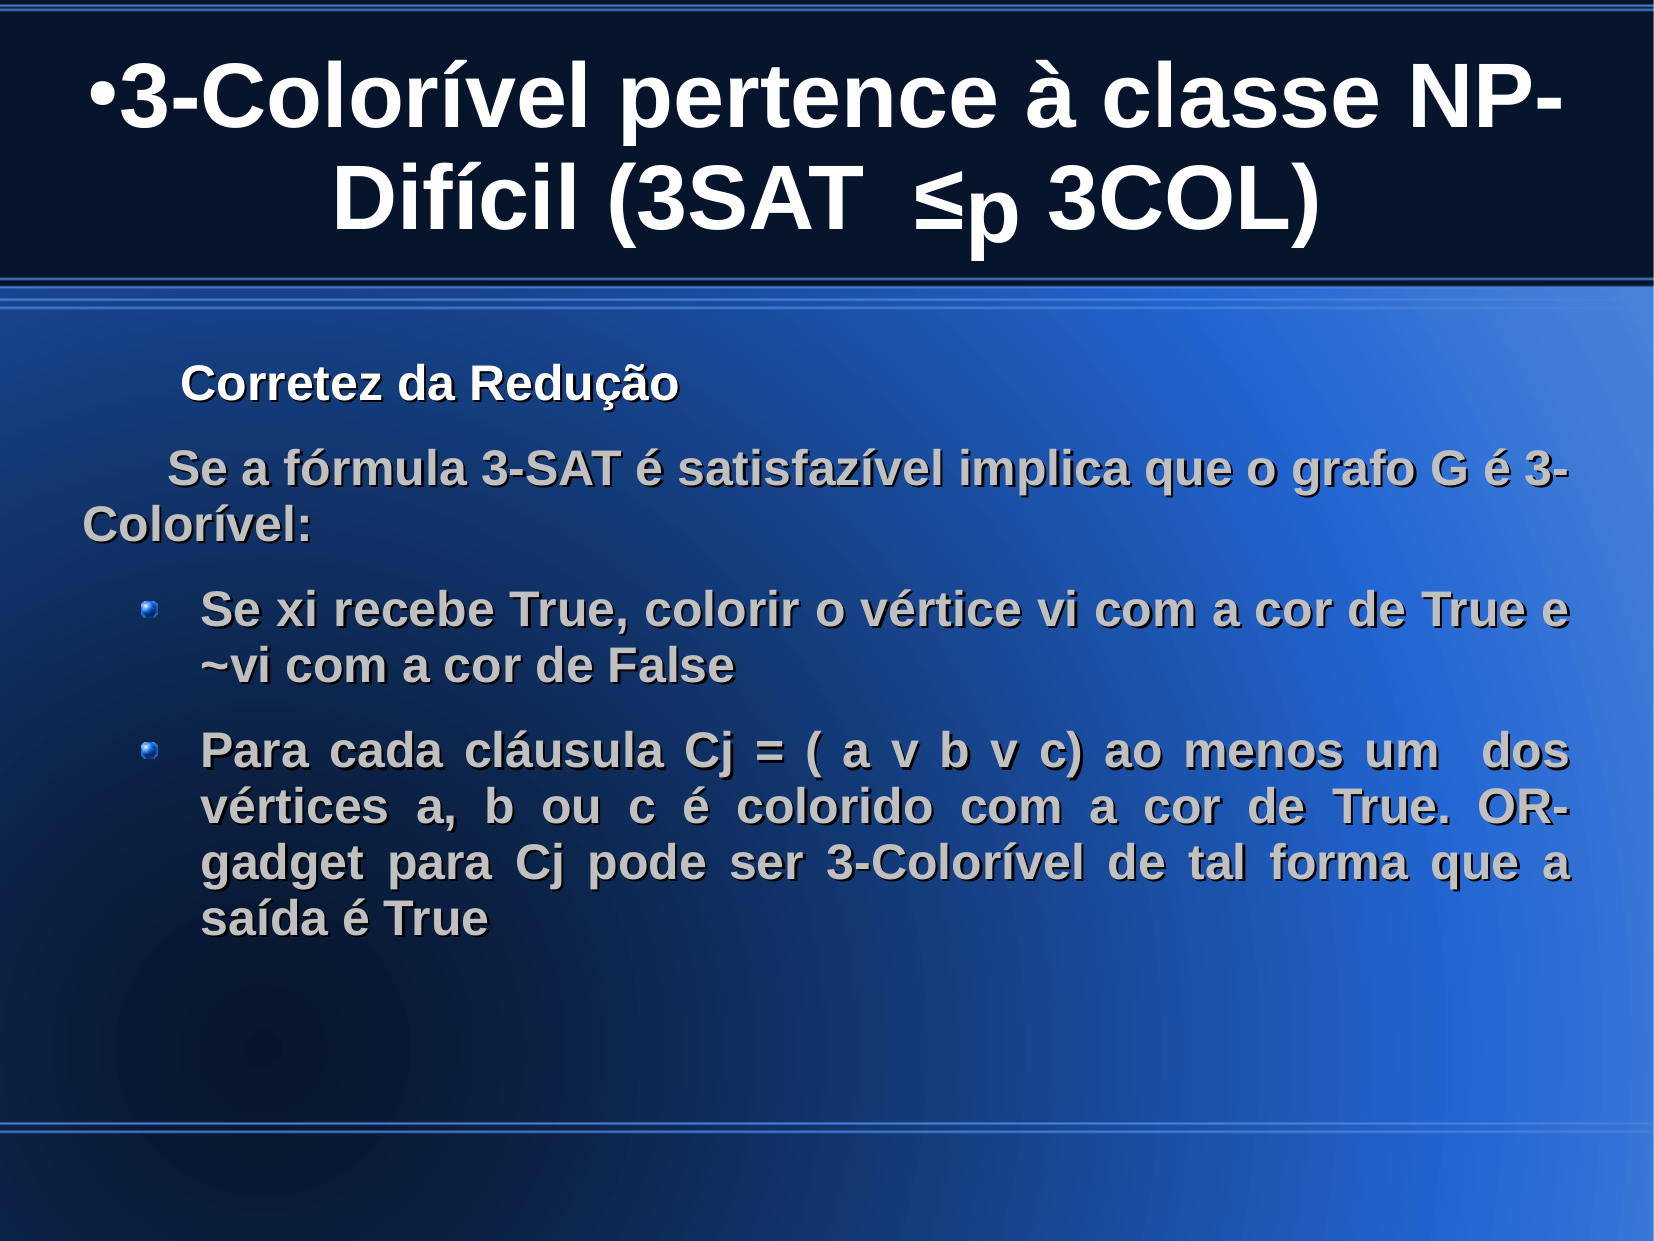

# 3-Colorível pertence à classe NP-Difícil (3SAT ≤p 3COL)
 Corretez da Redução
 Se a fórmula 3-SAT é satisfazível implica que o grafo G é 3-Colorível:
Se xi recebe True, colorir o vértice vi com a cor de True e ~vi com a cor de False
Para cada cláusula Cj = ( a v b v c) ao menos um dos vértices a, b ou c é colorido com a cor de True. OR-gadget para Cj pode ser 3-Colorível de tal forma que a saída é True